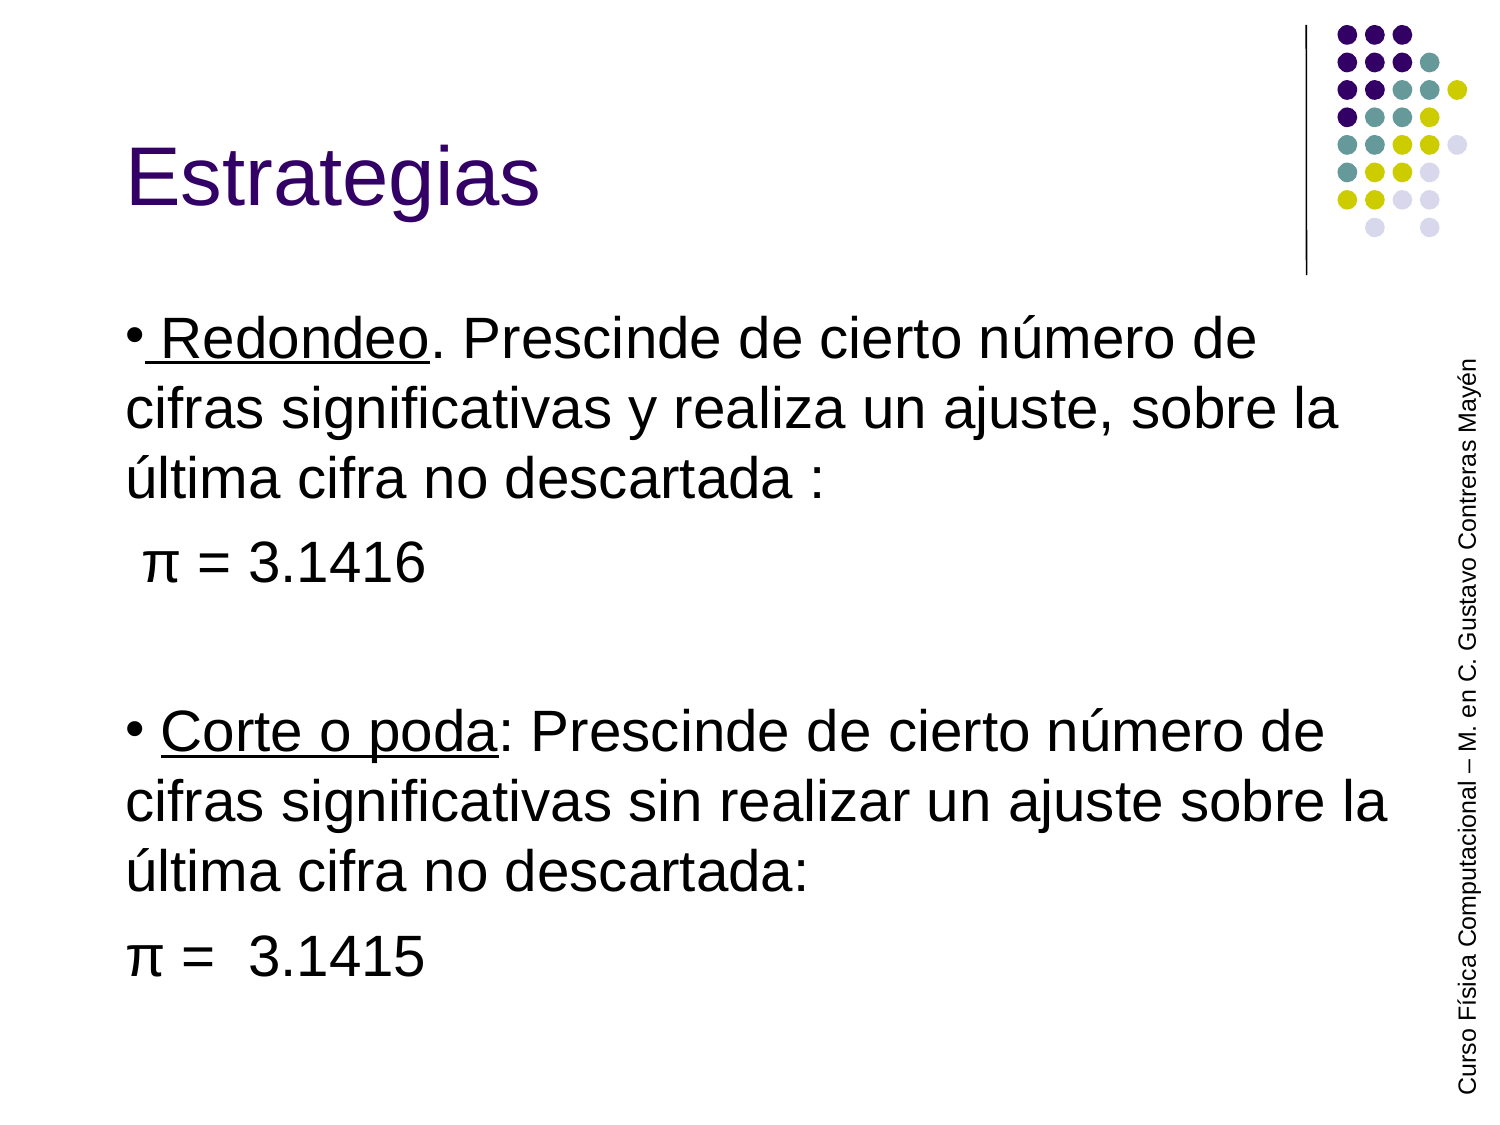

Estrategias
 Redondeo. Prescinde de cierto número de cifras significativas y realiza un ajuste, sobre la última cifra no descartada :
 π = 3.1416
 Corte o poda: Prescinde de cierto número de cifras significativas sin realizar un ajuste sobre la última cifra no descartada:
π = 3.1415